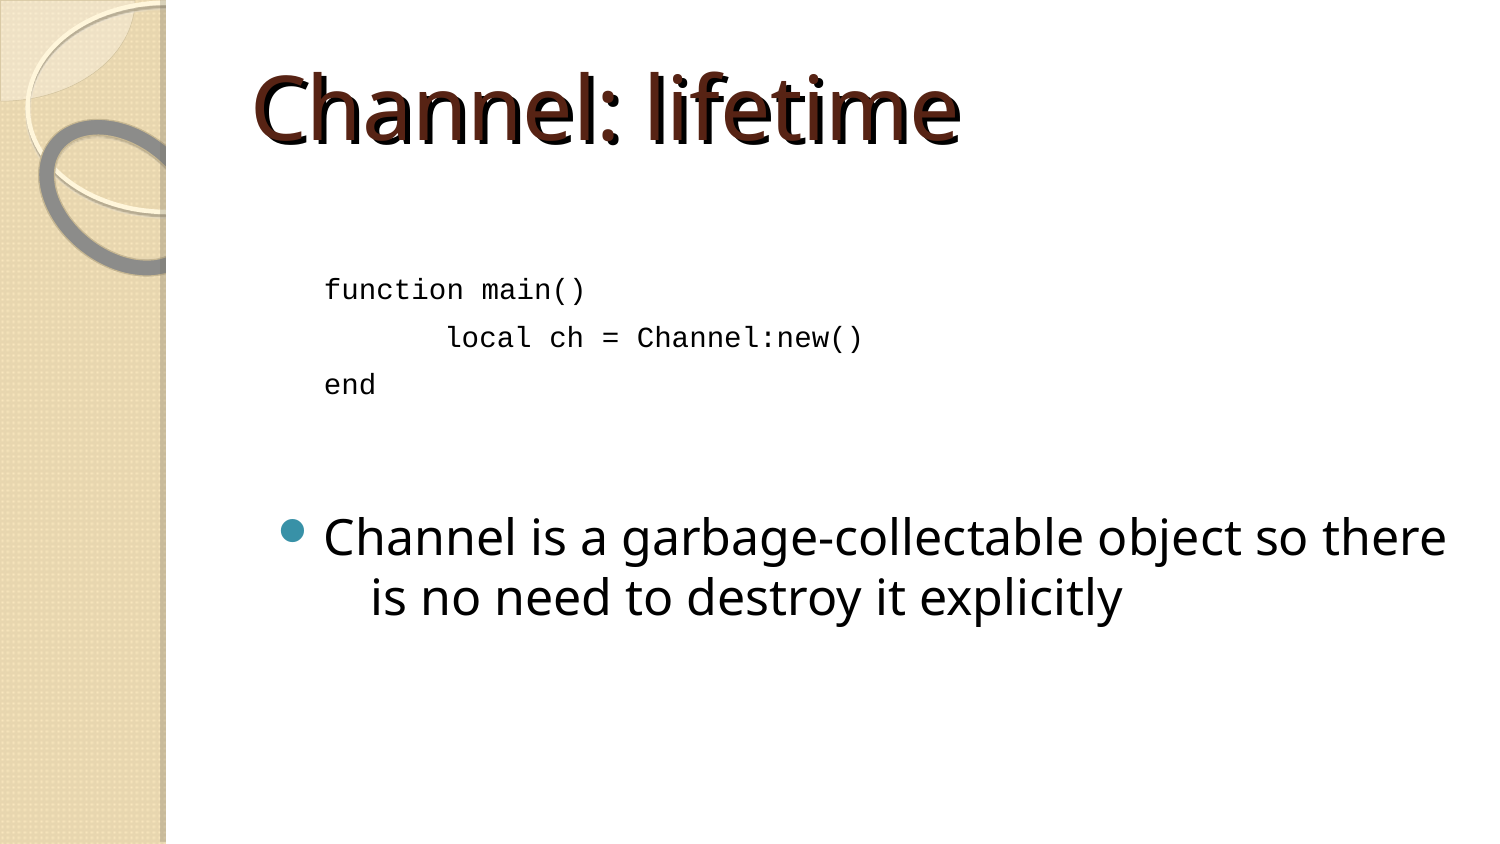

# Channel: lifetime
function main()
	local ch = Channel:new()
end
Channel is a garbage-collectable object so there is no need to destroy it explicitly